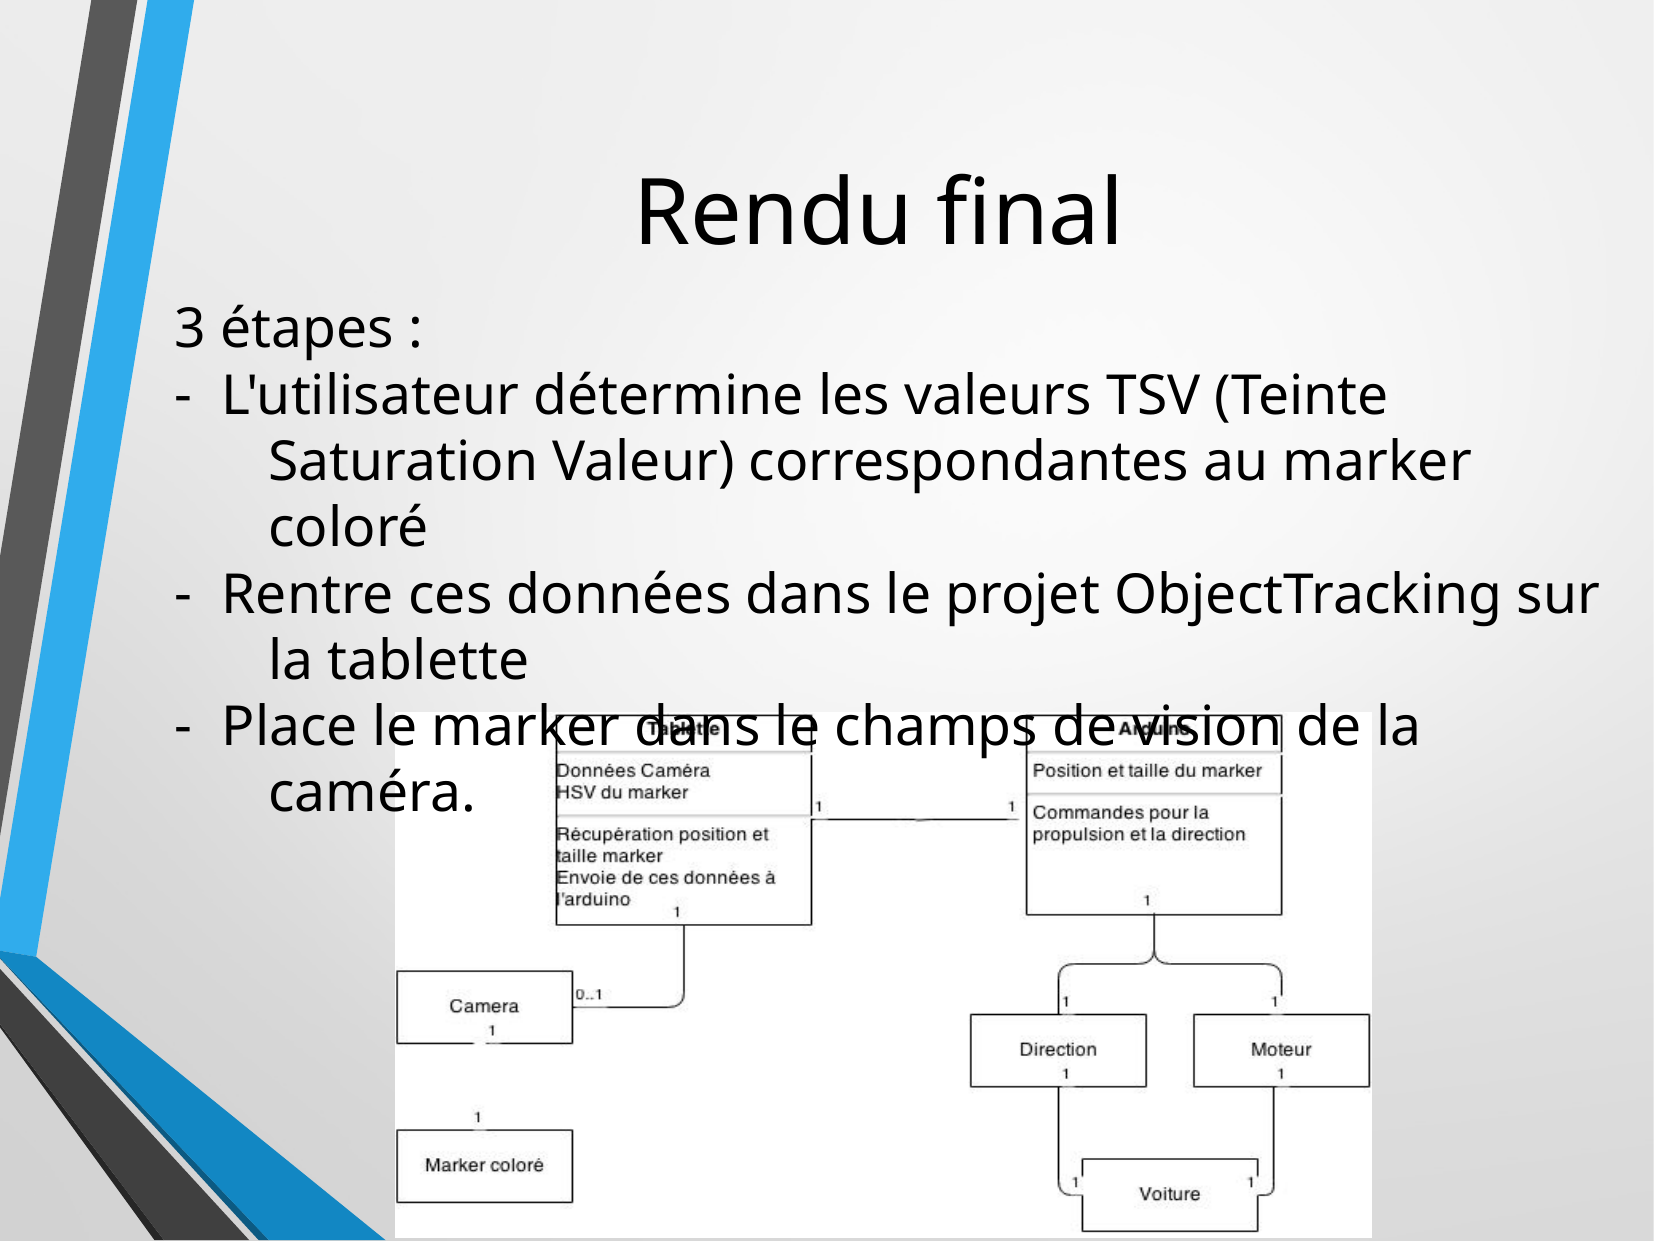

# Rendu final
3 étapes :
L'utilisateur détermine les valeurs TSV (Teinte Saturation Valeur) correspondantes au marker coloré
Rentre ces données dans le projet ObjectTracking sur la tablette
Place le marker dans le champs de vision de la caméra.